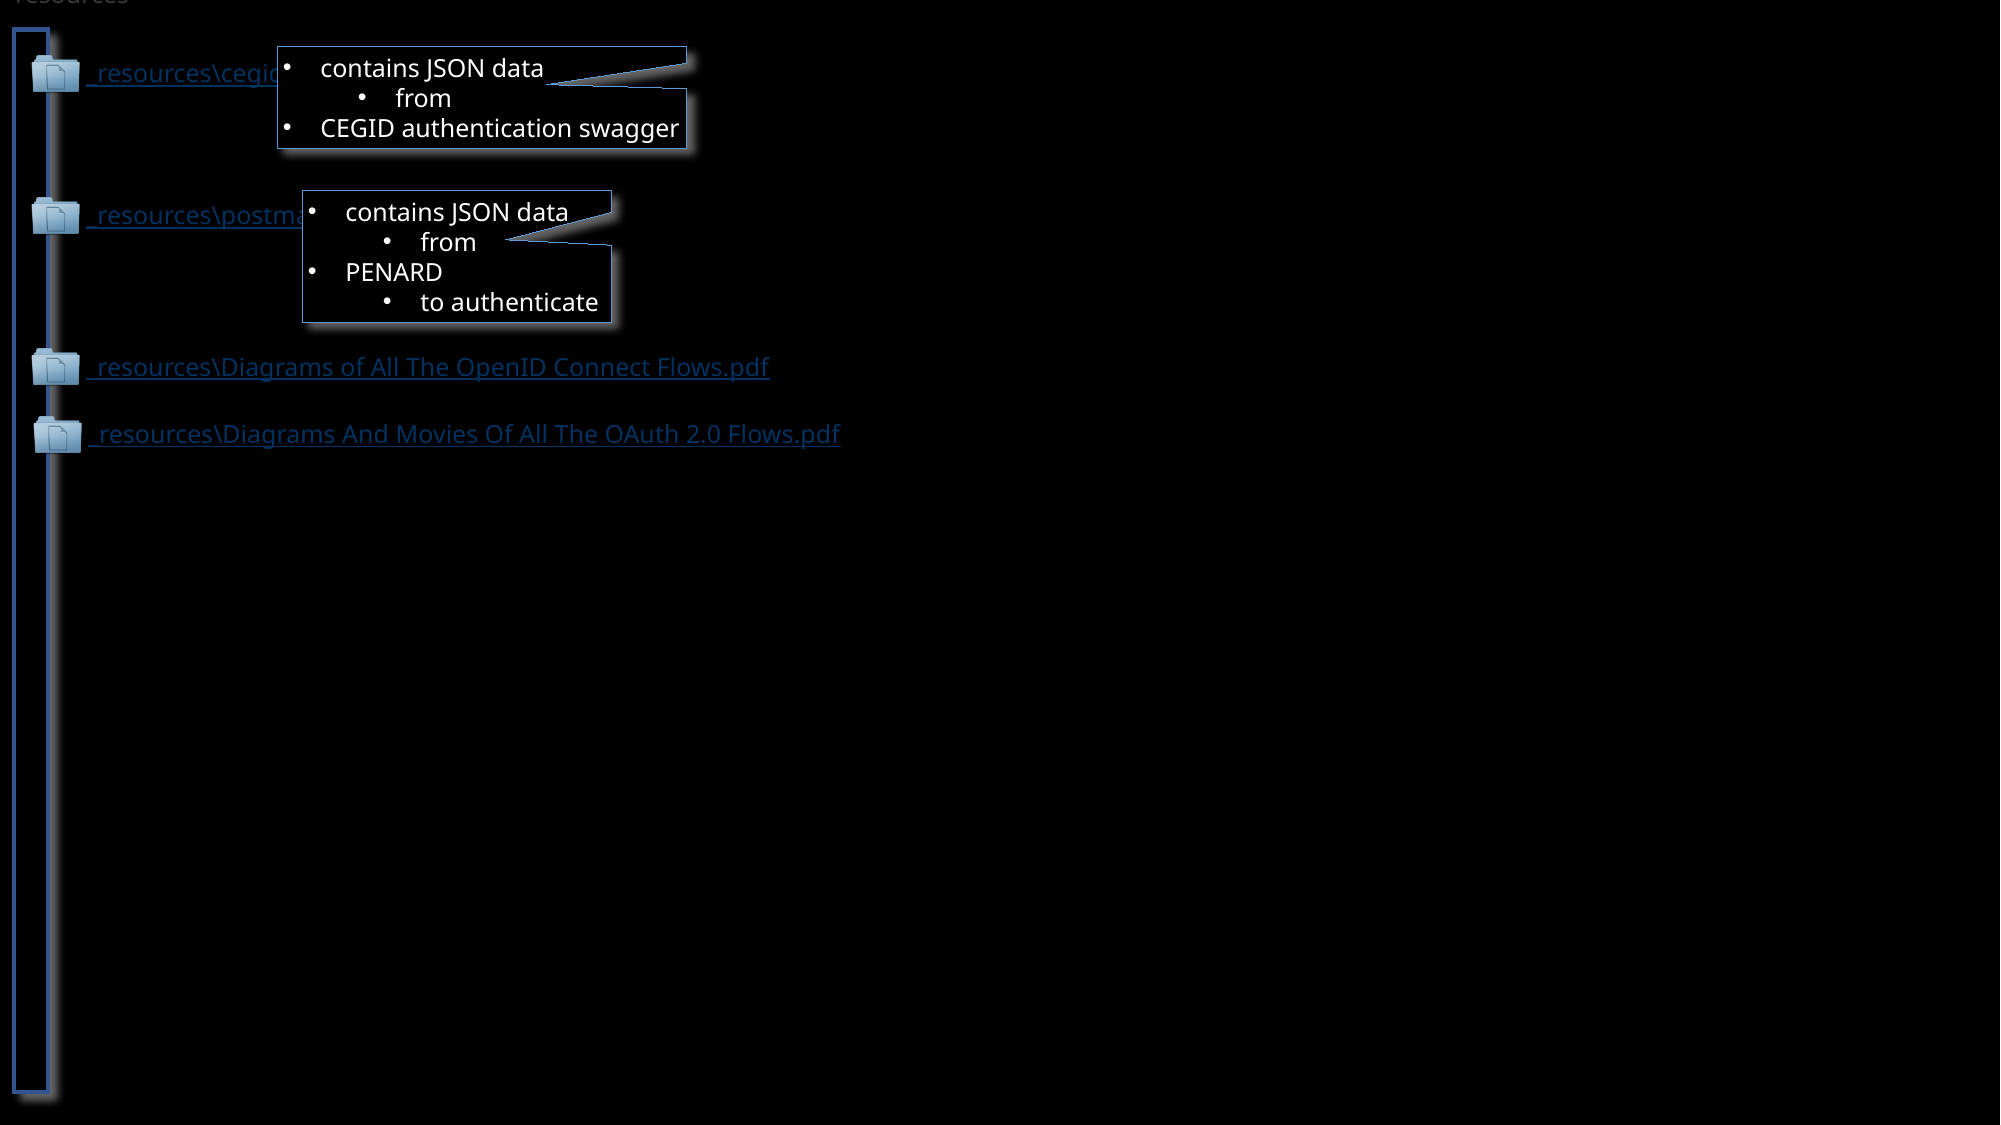

# 1.3 resources
contains JSON data
from
CEGID authentication swagger
_resources\cegid
_resources\postman
contains JSON data
from
PENARD
to authenticate
_resources\Diagrams of All The OpenID Connect Flows.pdf
_resources\Diagrams And Movies Of All The OAuth 2.0 Flows.pdf